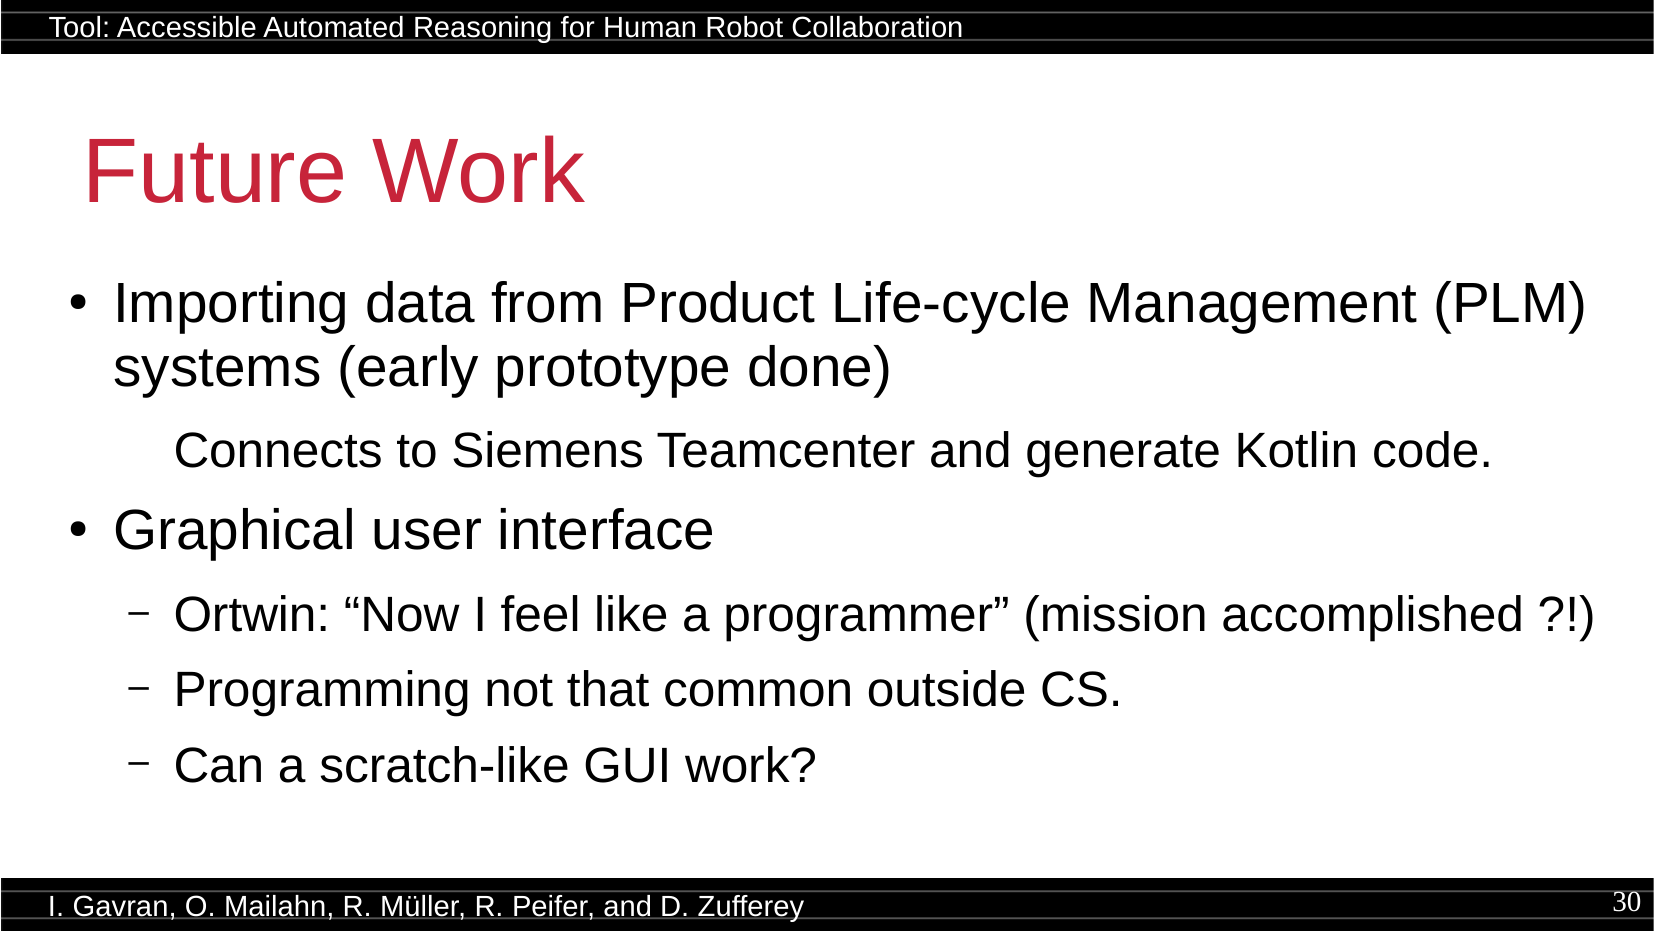

Tool: Accessible Automated Reasoning for Human Robot Collaboration
# Future Work
Importing data from Product Life-cycle Management (PLM) systems (early prototype done)
Connects to Siemens Teamcenter and generate Kotlin code.
Graphical user interface
Ortwin: “Now I feel like a programmer” (mission accomplished ?!)
Programming not that common outside CS.
Can a scratch-like GUI work?
I. Gavran, O. Mailahn, R. Müller, R. Peifer, and D. Zufferey